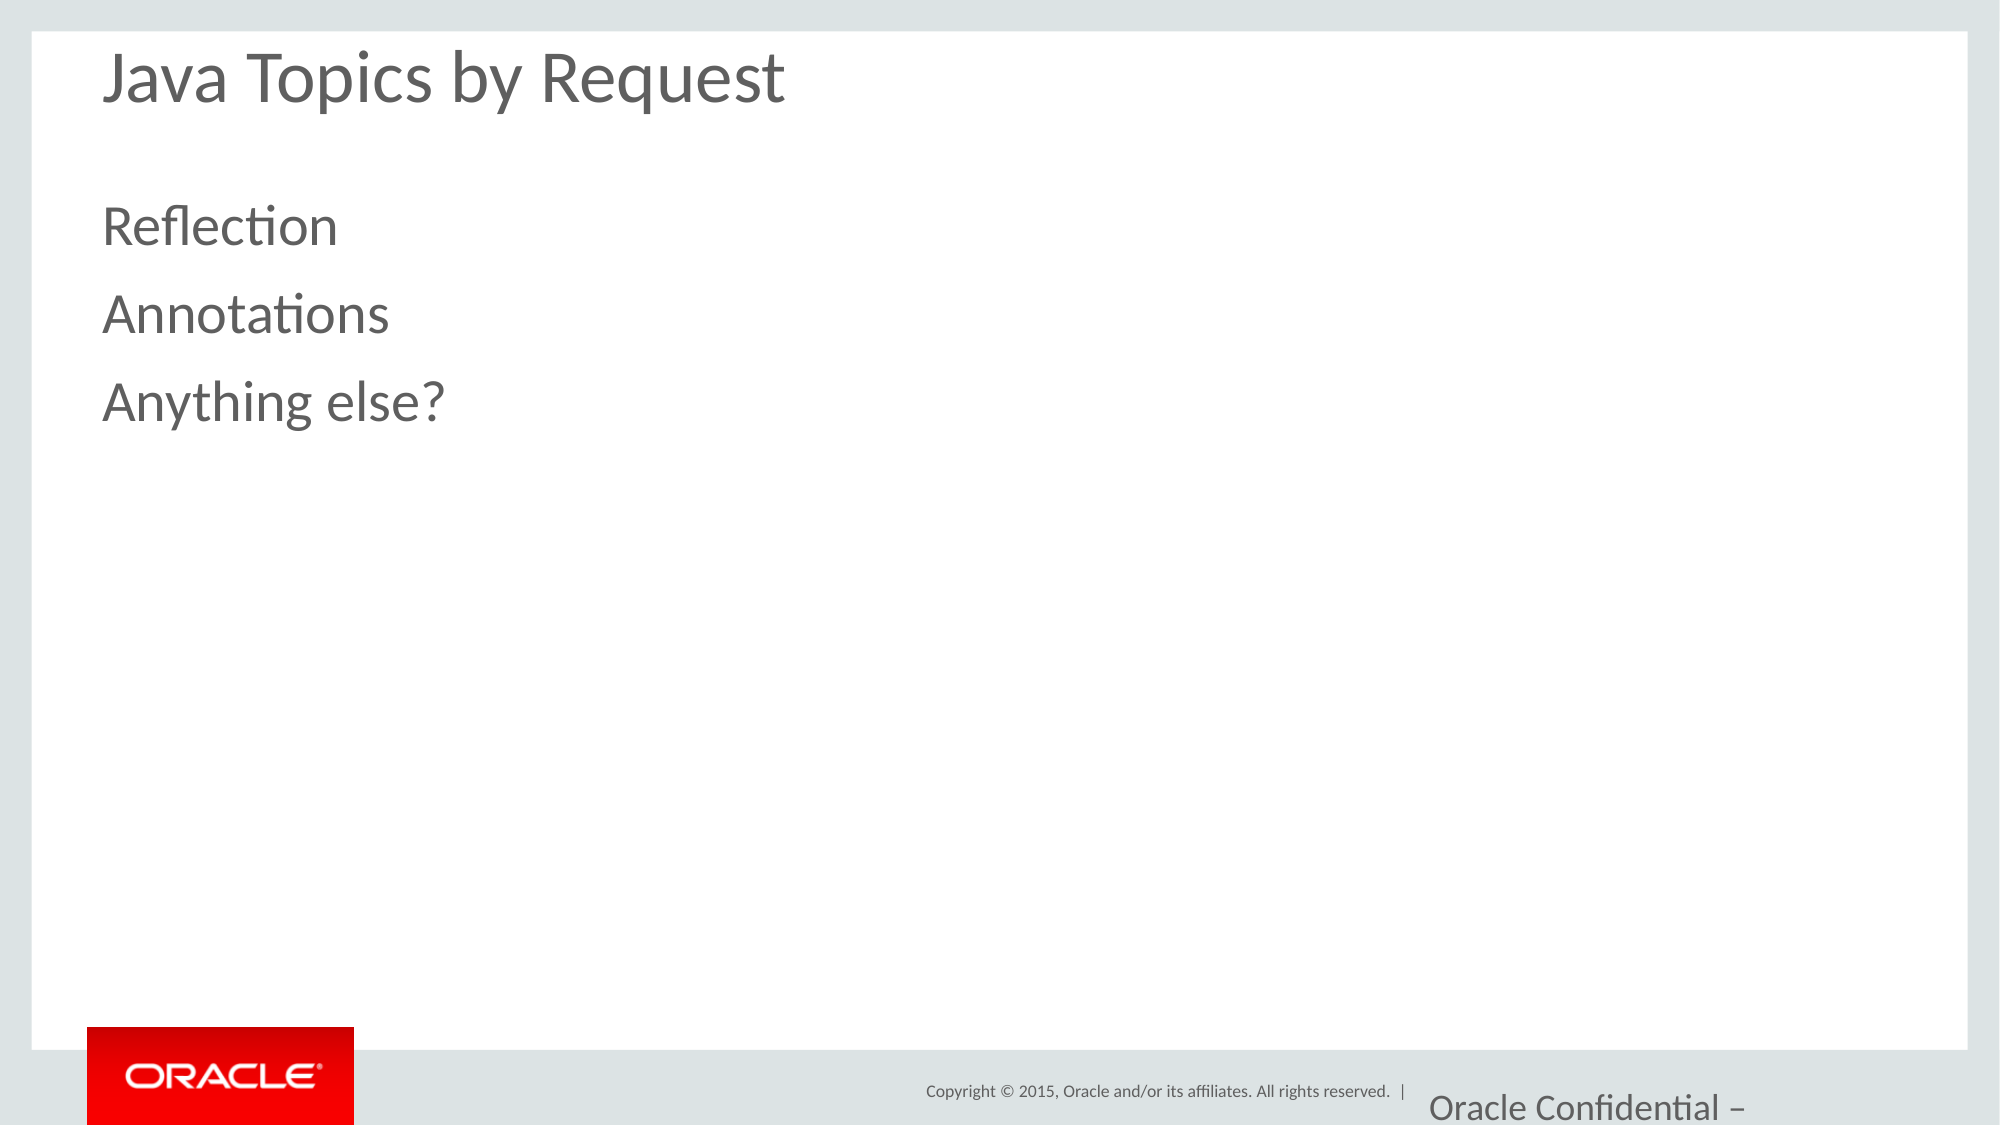

# Java Topics by Request
Reflection
Annotations
Anything else?
Oracle Confidential – Restricted